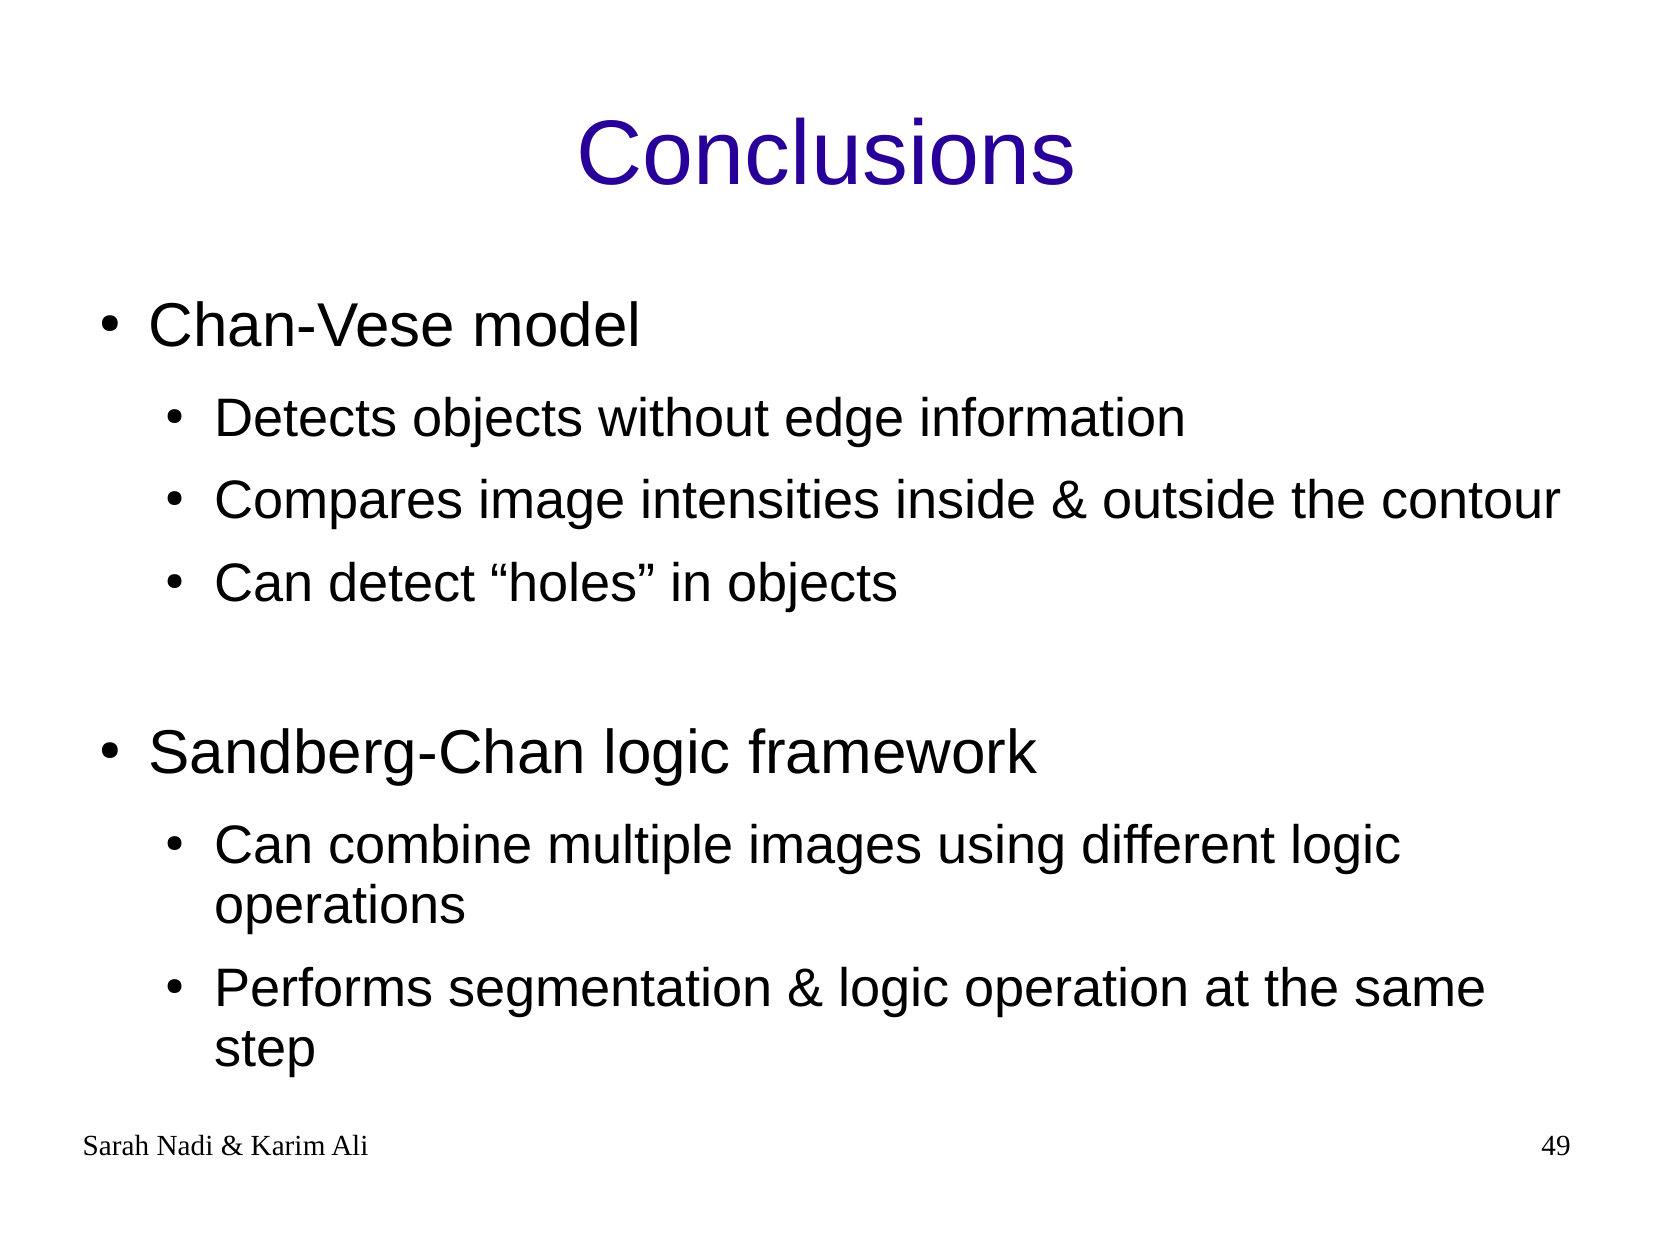

# Conclusions
Chan-Vese model
Detects objects without edge information
Compares image intensities inside & outside the contour
Can detect “holes” in objects
Sandberg-Chan logic framework
Can combine multiple images using different logic operations
Performs segmentation & logic operation at the same step
Sarah Nadi & Karim Ali
49